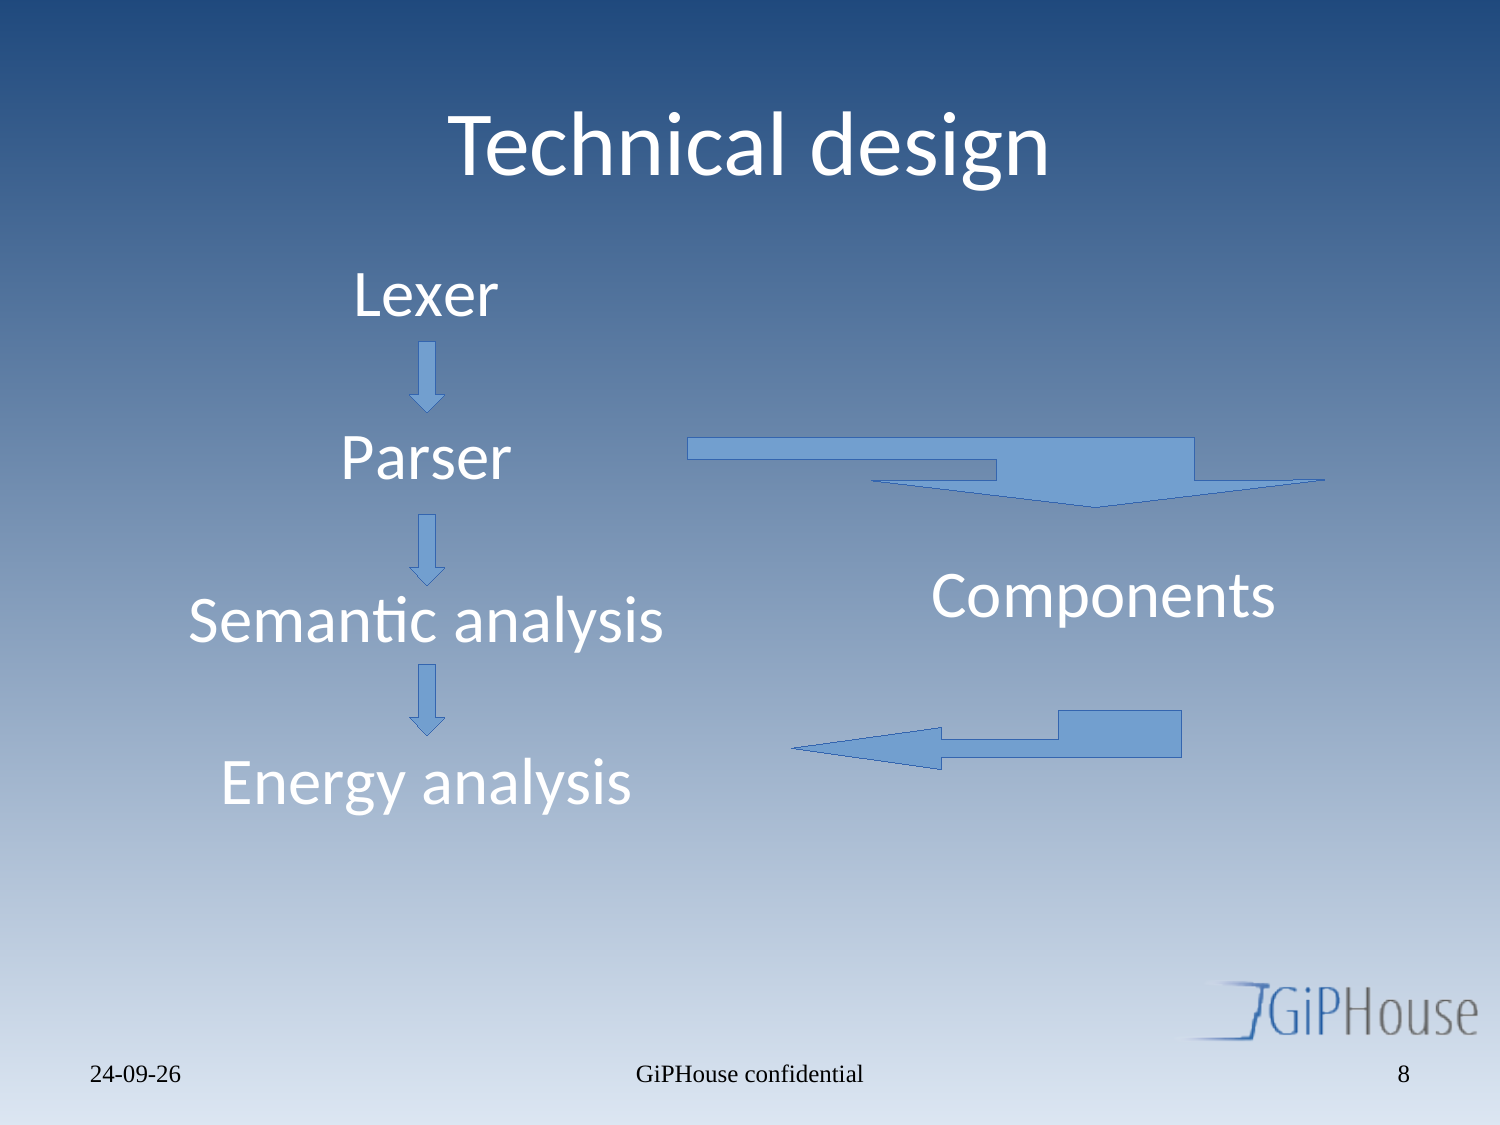

# Technical design
Lexer
Parser
Semantic analysis
Energy analysis
Components
GiPHouse confidential